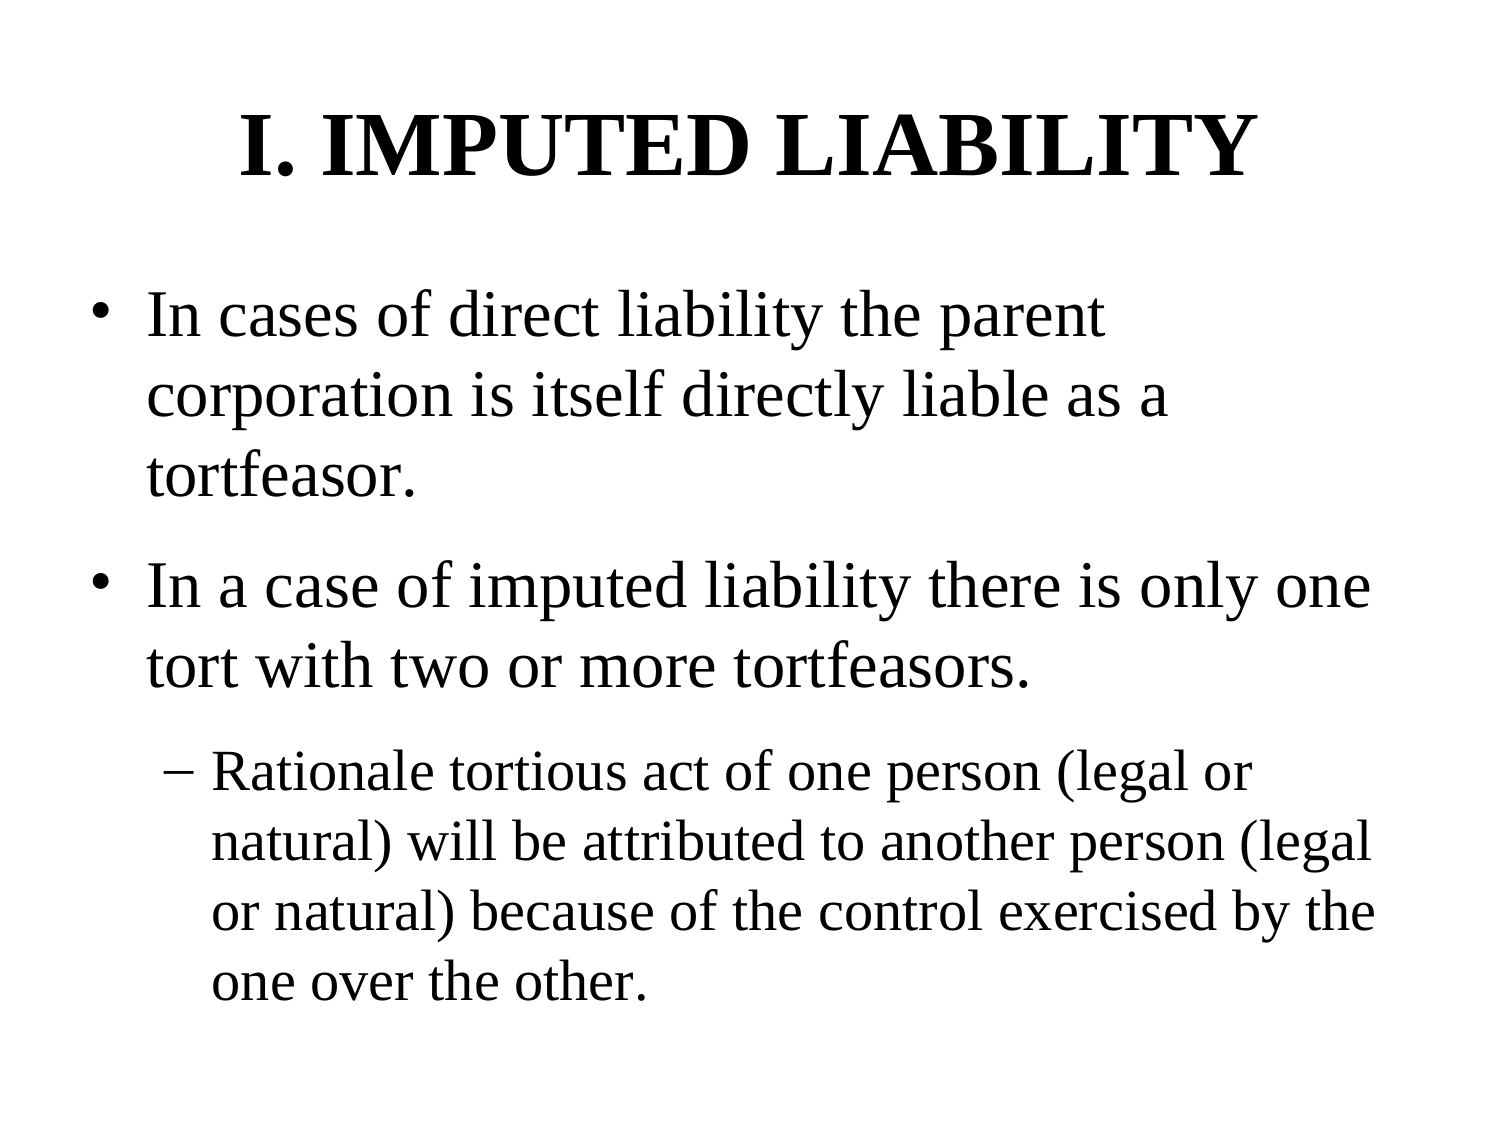

# I. IMPUTED LIABILITY
In cases of direct liability the parent corporation is itself directly liable as a tortfeasor.
In a case of imputed liability there is only one tort with two or more tortfeasors.
Rationale tortious act of one person (legal or natural) will be attributed to another person (legal or natural) because of the control exercised by the one over the other.